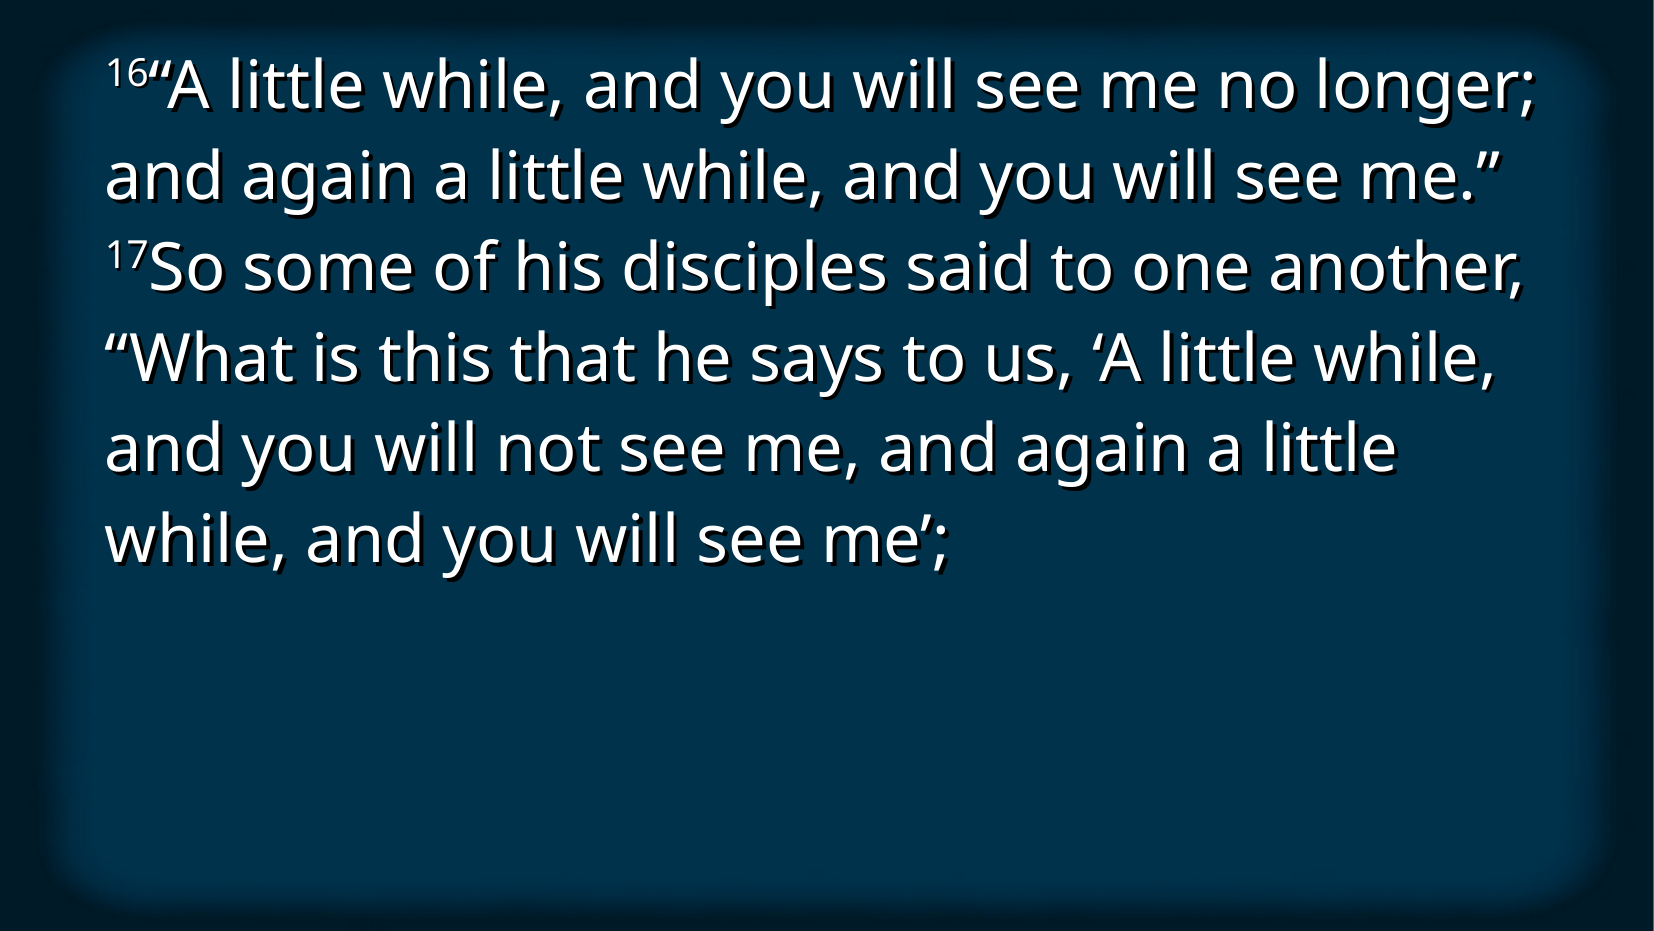

16“A little while, and you will see me no longer; and again a little while, and you will see me.” 17So some of his disciples said to one another, “What is this that he says to us, ‘A little while, and you will not see me, and again a little while, and you will see me’;